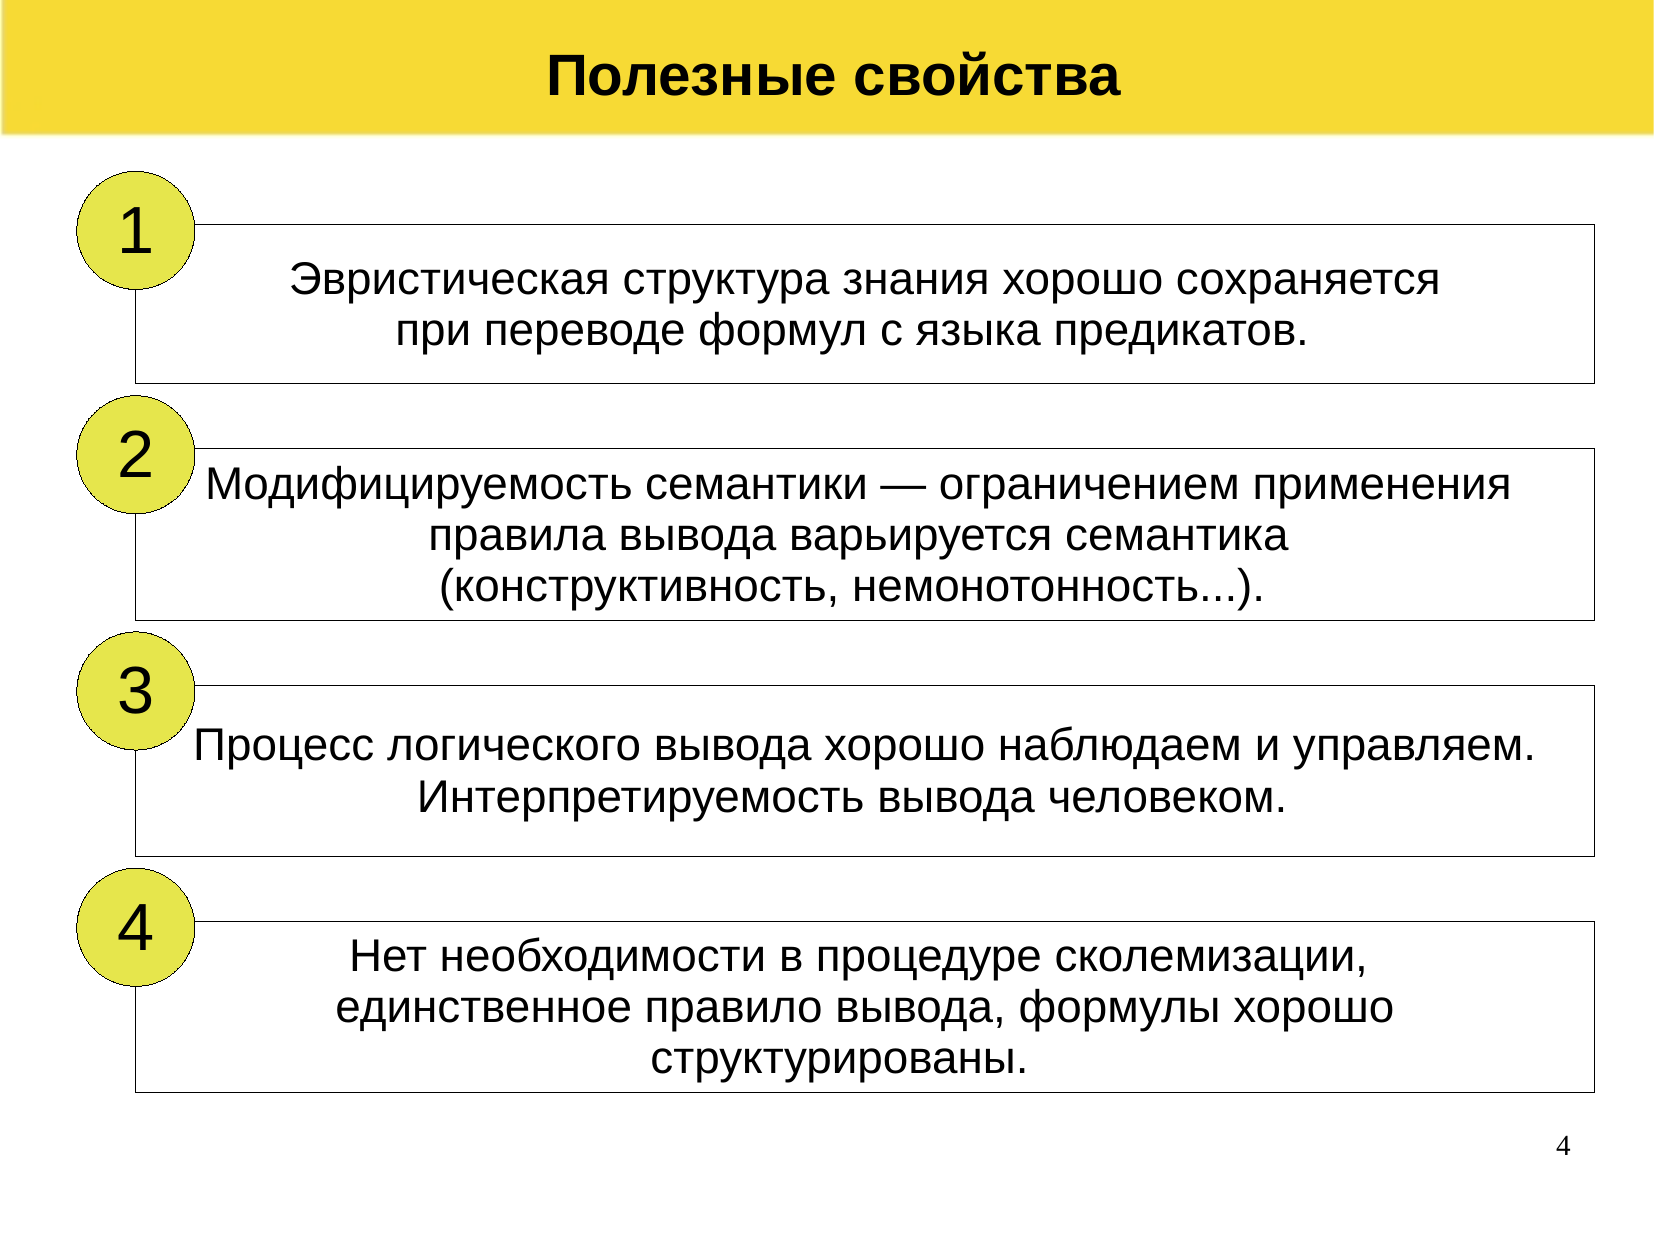

Полезные свойства
1
Язык и исчисления позитивно-образованных формул
Язык и исчисления позитивно-образованных формул
Эвристическая структура знания хорошо сохраняется
при переводе формул с языка предикатов.
2
Язык и исчисления позитивно-образованных формул
Язык и исчисления позитивно-образованных формул
Модифицируемость семантики — ограничением применения
правила вывода варьируется семантика
(конструктивность, немонотонность...).
3
Язык и исчисления позитивно-образованных формул
Язык и исчисления позитивно-образованных формул
Процесс логического вывода хорошо наблюдаем и управляем.
Интерпретируемость вывода человеком.
4
Язык и исчисления позитивно-образованных формул
Язык и исчисления позитивно-образованных формул
Нет необходимости в процедуре сколемизации,
единственное правило вывода, формулы хорошо
структурированы.
4